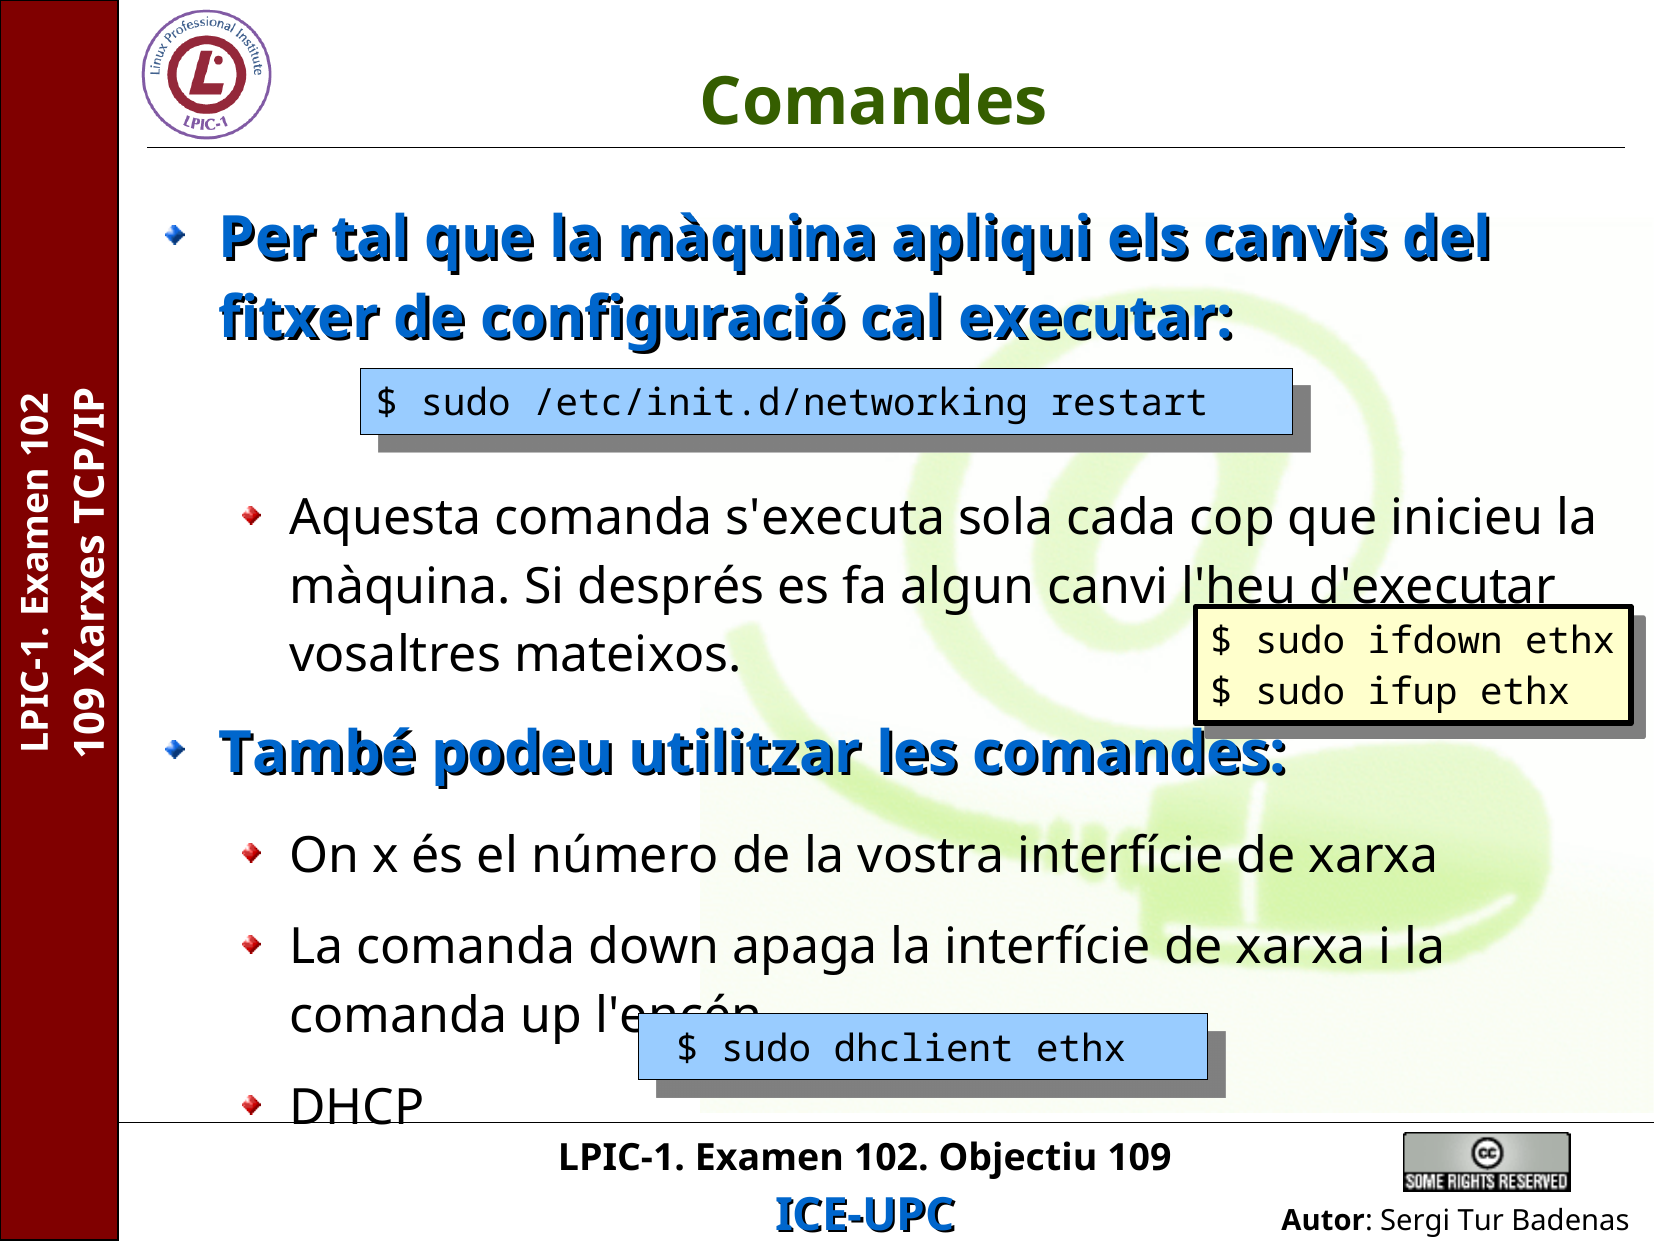

# Comandes
Per tal que la màquina apliqui els canvis del fitxer de configuració cal executar:
Aquesta comanda s'executa sola cada cop que inicieu la màquina. Si després es fa algun canvi l'heu d'executar vosaltres mateixos.
També podeu utilitzar les comandes:
On x és el número de la vostra interfície de xarxa
La comanda down apaga la interfície de xarxa i la comanda up l'encén
DHCP
$ sudo /etc/init.d/networking restart
$ sudo ifdown ethx
$ sudo ifup ethx
 $ sudo dhclient ethx